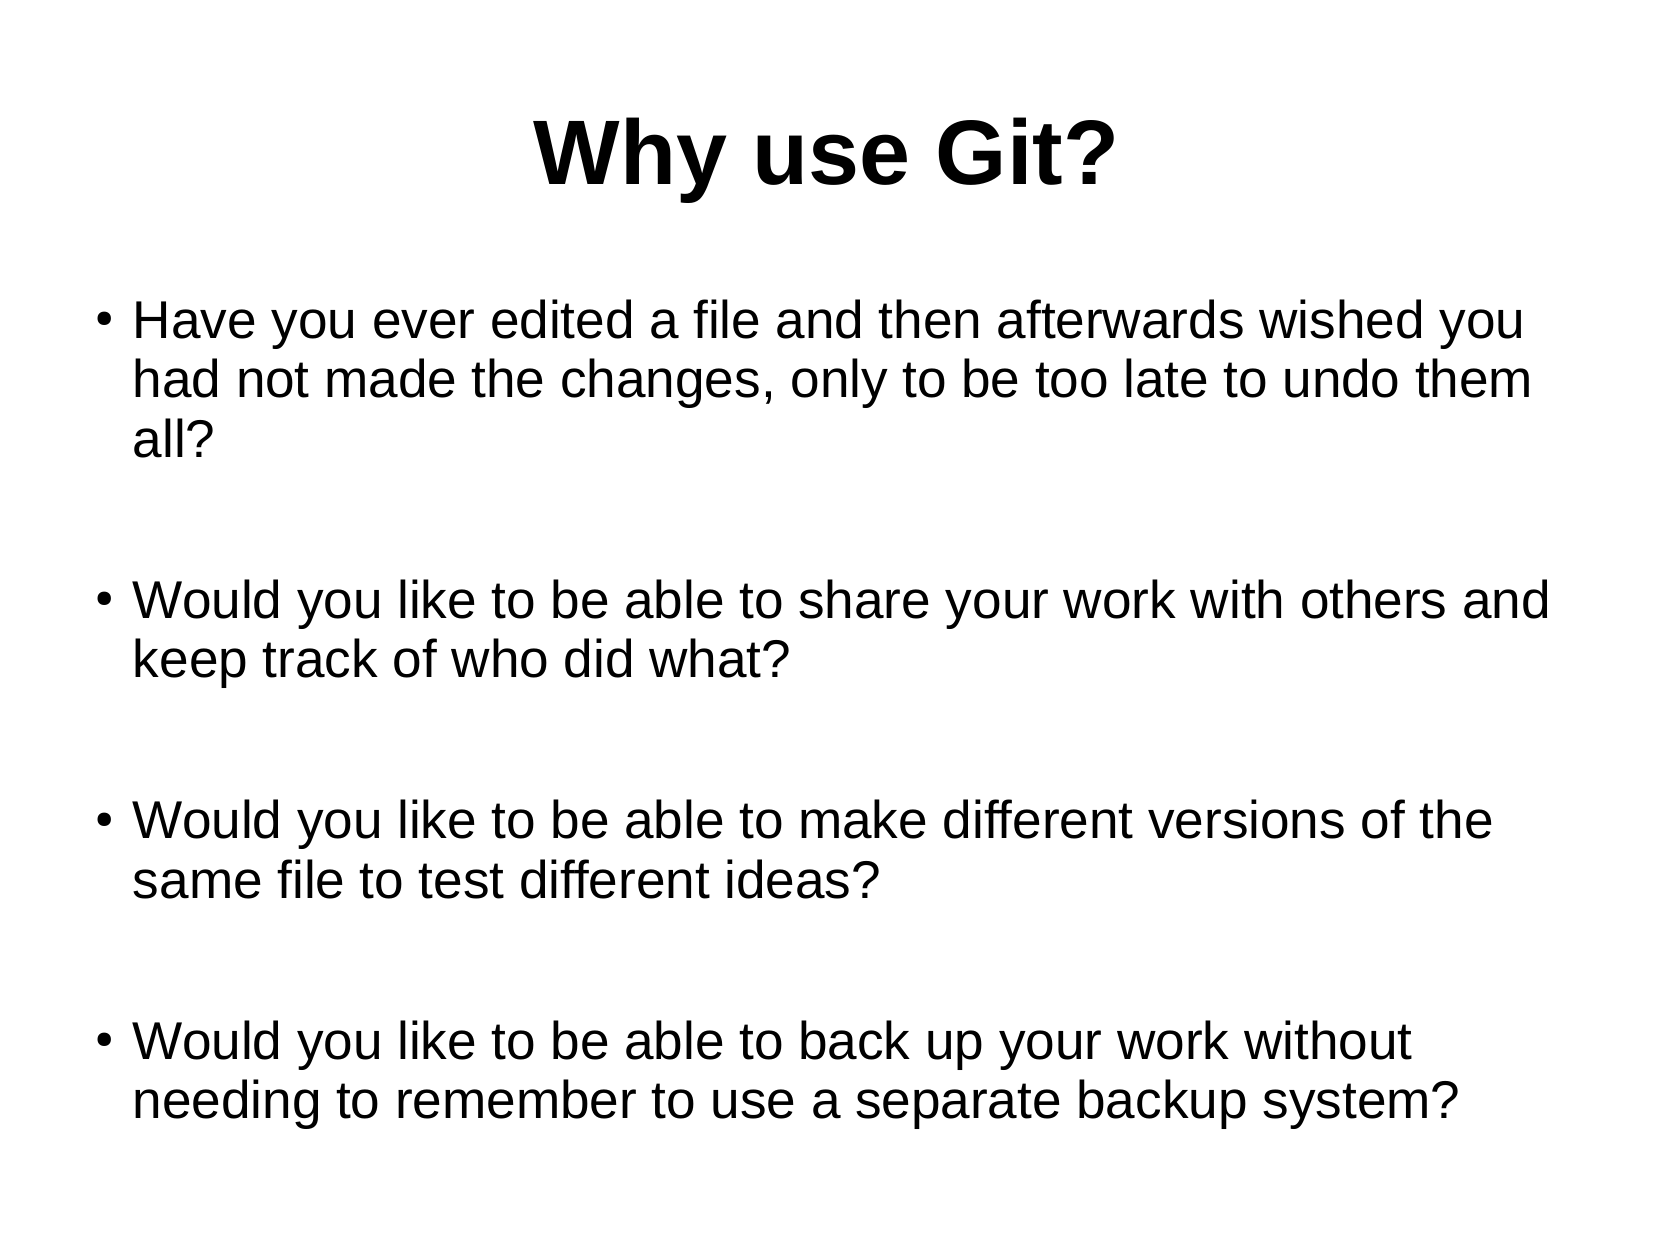

# Why use Git?
Have you ever edited a file and then afterwards wished you had not made the changes, only to be too late to undo them all?
Would you like to be able to share your work with others and keep track of who did what?
Would you like to be able to make different versions of the same file to test different ideas?
Would you like to be able to back up your work without needing to remember to use a separate backup system?